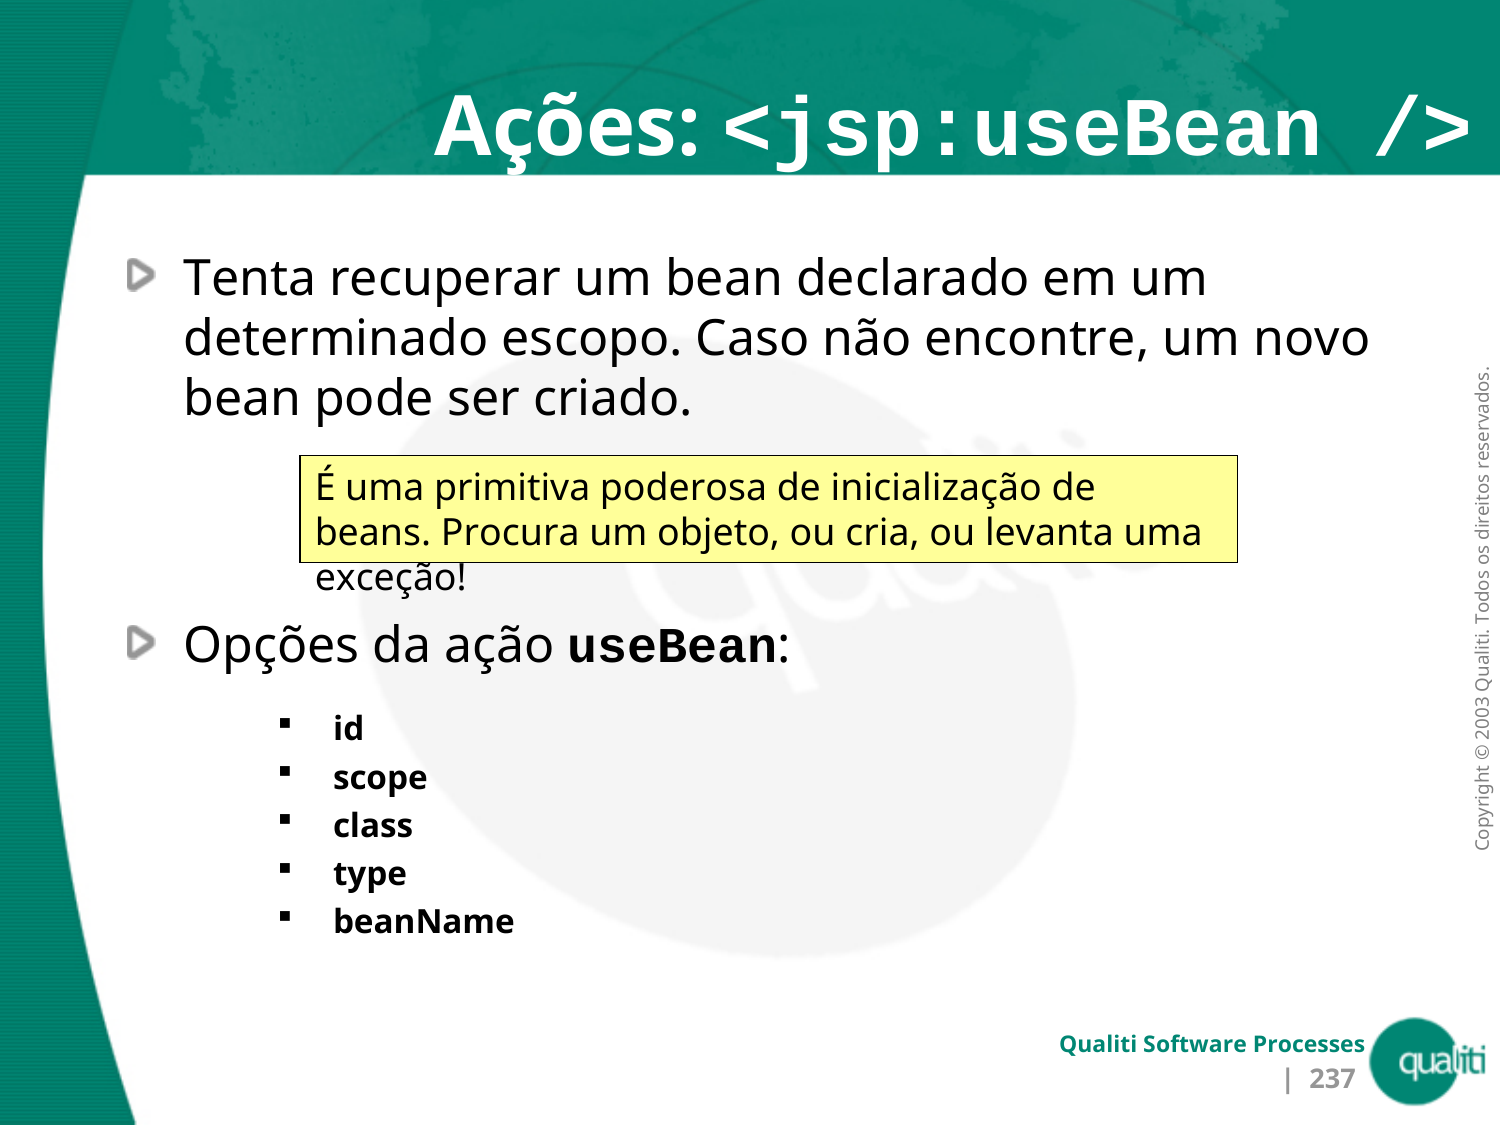

# Ações: <jsp:useBean />
Tenta recuperar um bean declarado em um determinado escopo. Caso não encontre, um novo bean pode ser criado.
Opções da ação useBean:
É uma primitiva poderosa de inicialização de beans. Procura um objeto, ou cria, ou levanta uma exceção!
id
scope
class
type
beanName